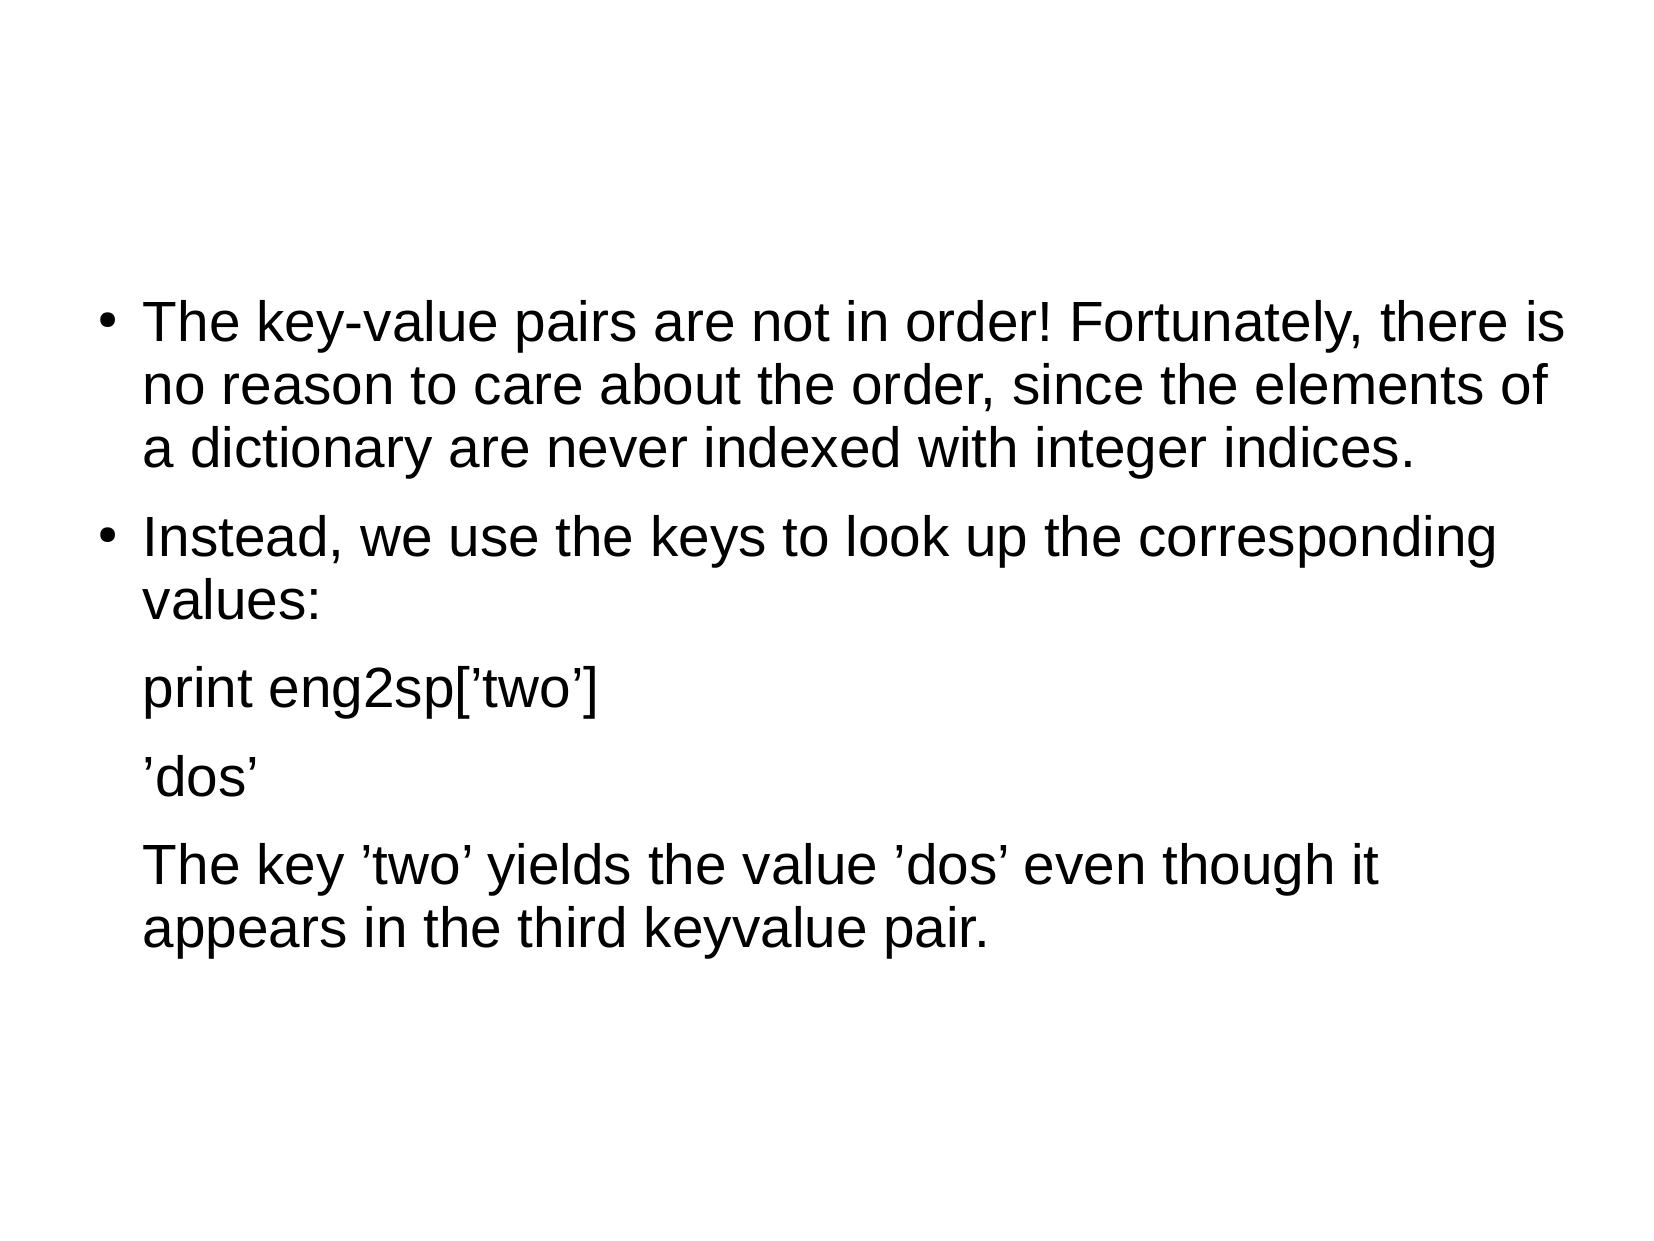

#
The key-value pairs are not in order! Fortunately, there is no reason to care about the order, since the elements of a dictionary are never indexed with integer indices.
Instead, we use the keys to look up the corresponding values:
print eng2sp[’two’]
’dos’
The key ’two’ yields the value ’dos’ even though it appears in the third keyvalue pair.